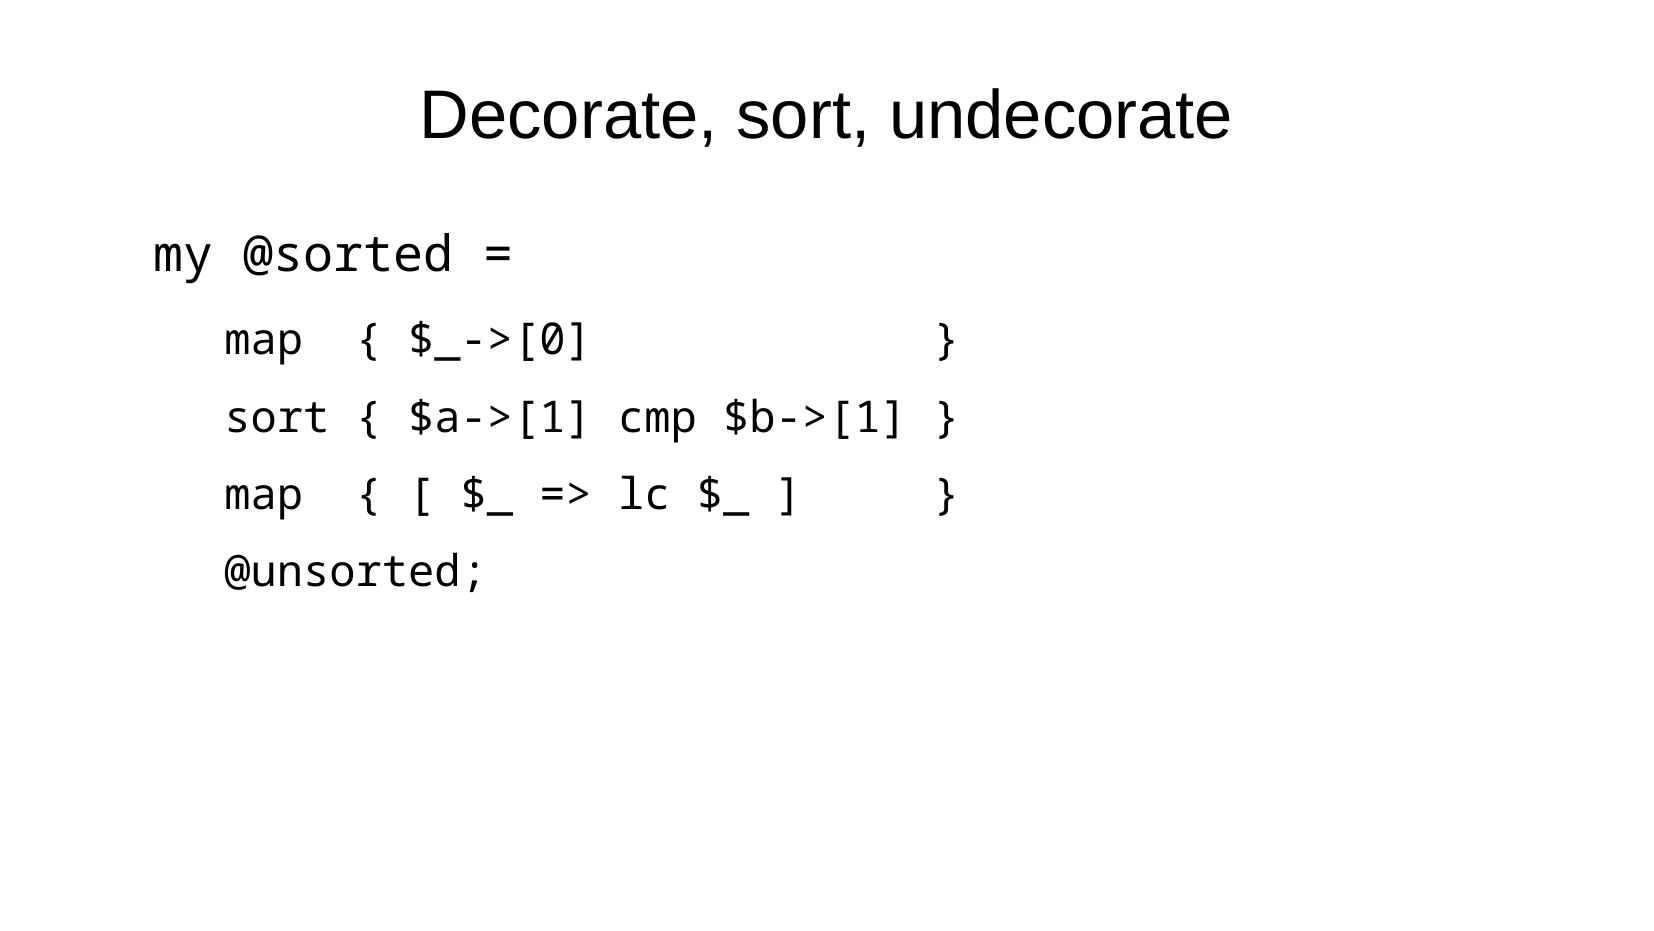

# Decorate, sort, undecorate
my @sorted =
map { $_->[0] }
sort { $a->[1] cmp $b->[1] }
map { [ $_ => lc $_ ] }
@unsorted;